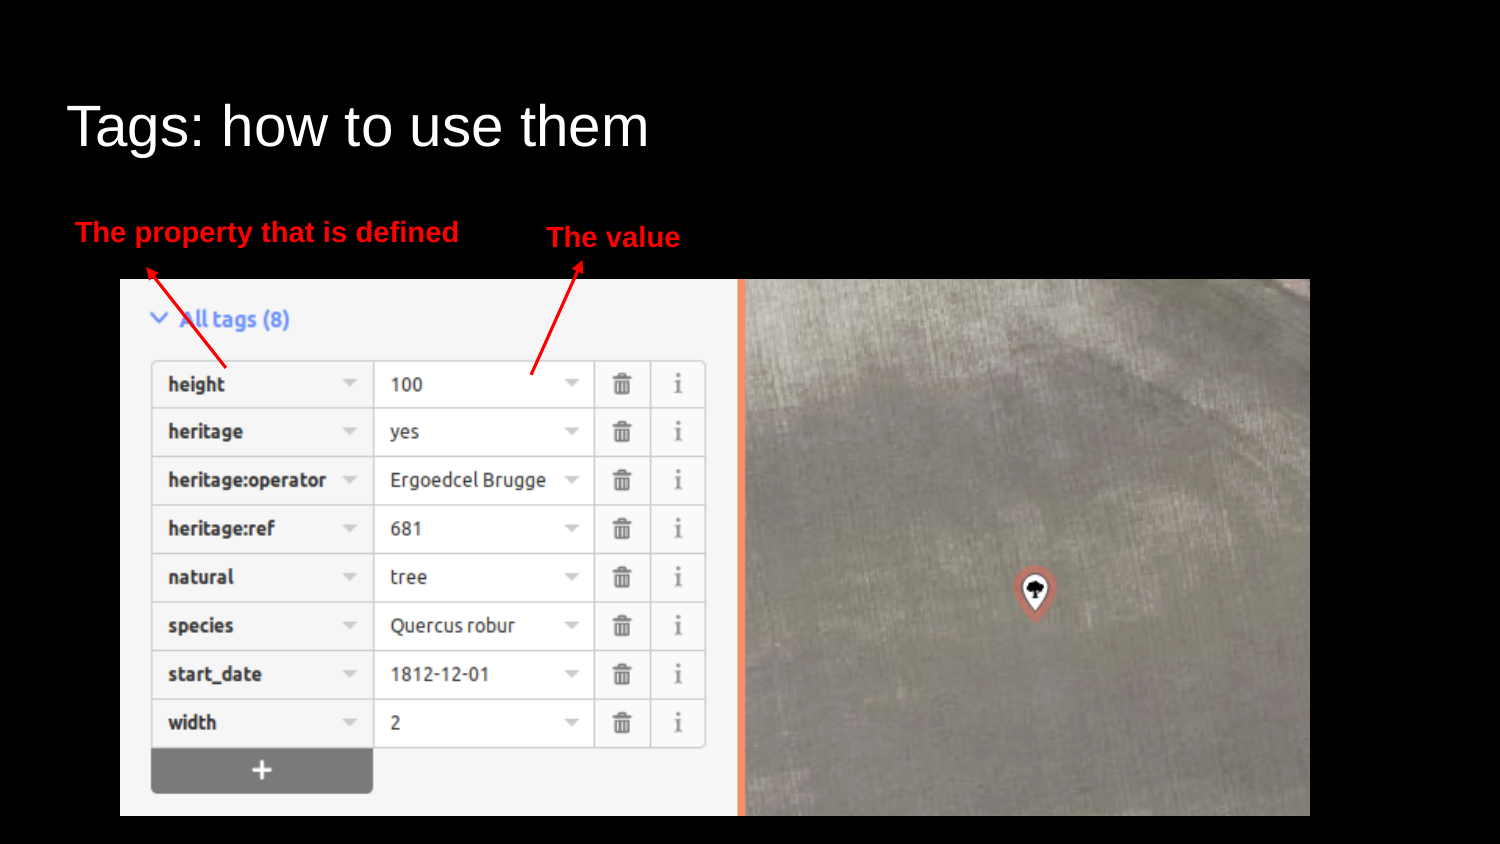

# Tags: how to use them
The property that is defined
The value